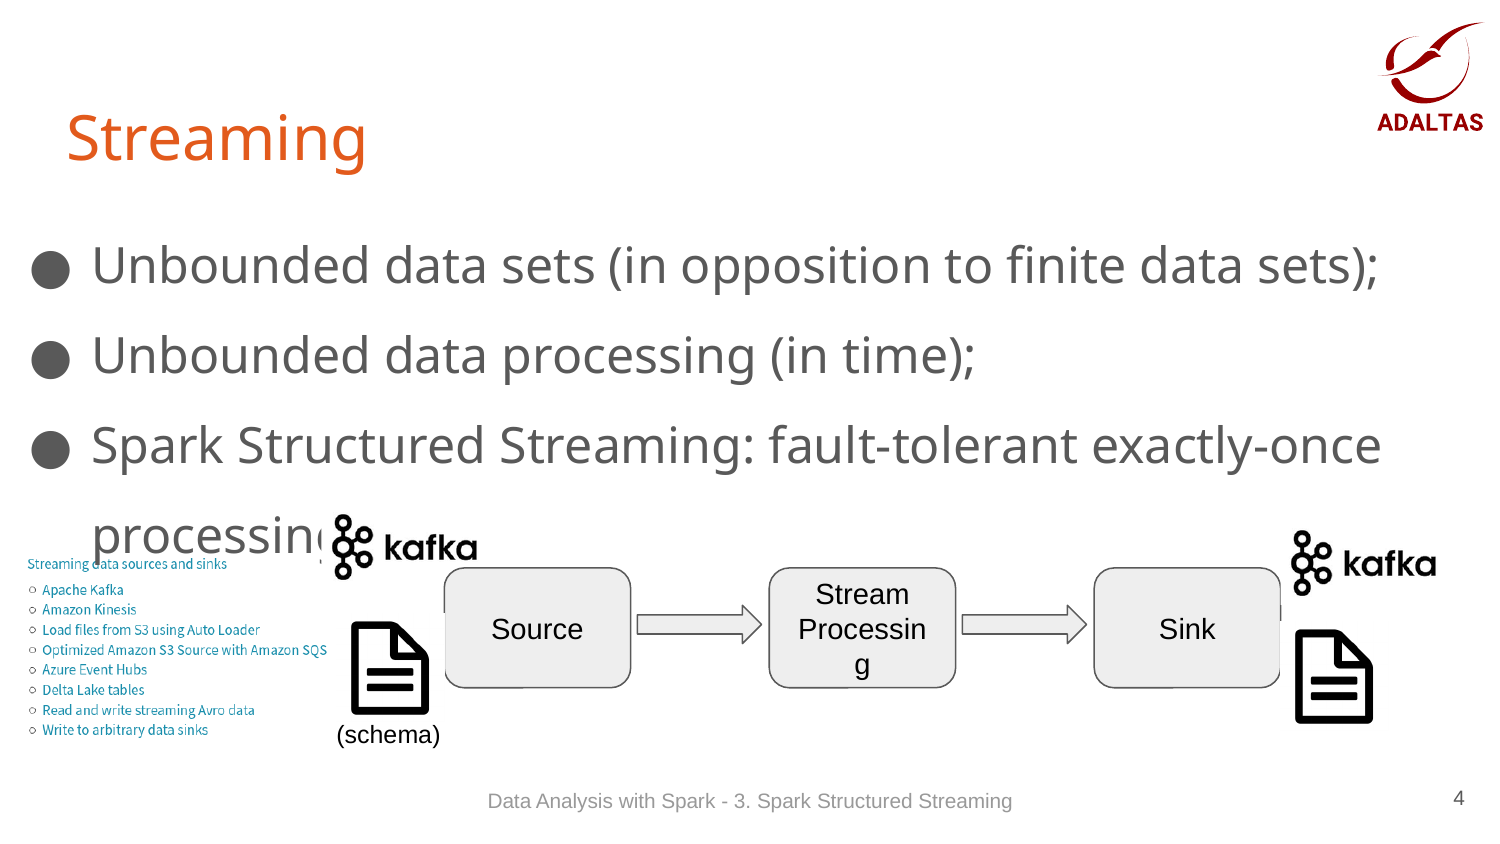

Streaming
# Unbounded data sets (in opposition to finite data sets);
Unbounded data processing (in time);
Spark Structured Streaming: fault-tolerant exactly-once processing
Source
Stream Processing
Sink
(schema)
Data Analysis with Spark - 3. Spark Structured Streaming